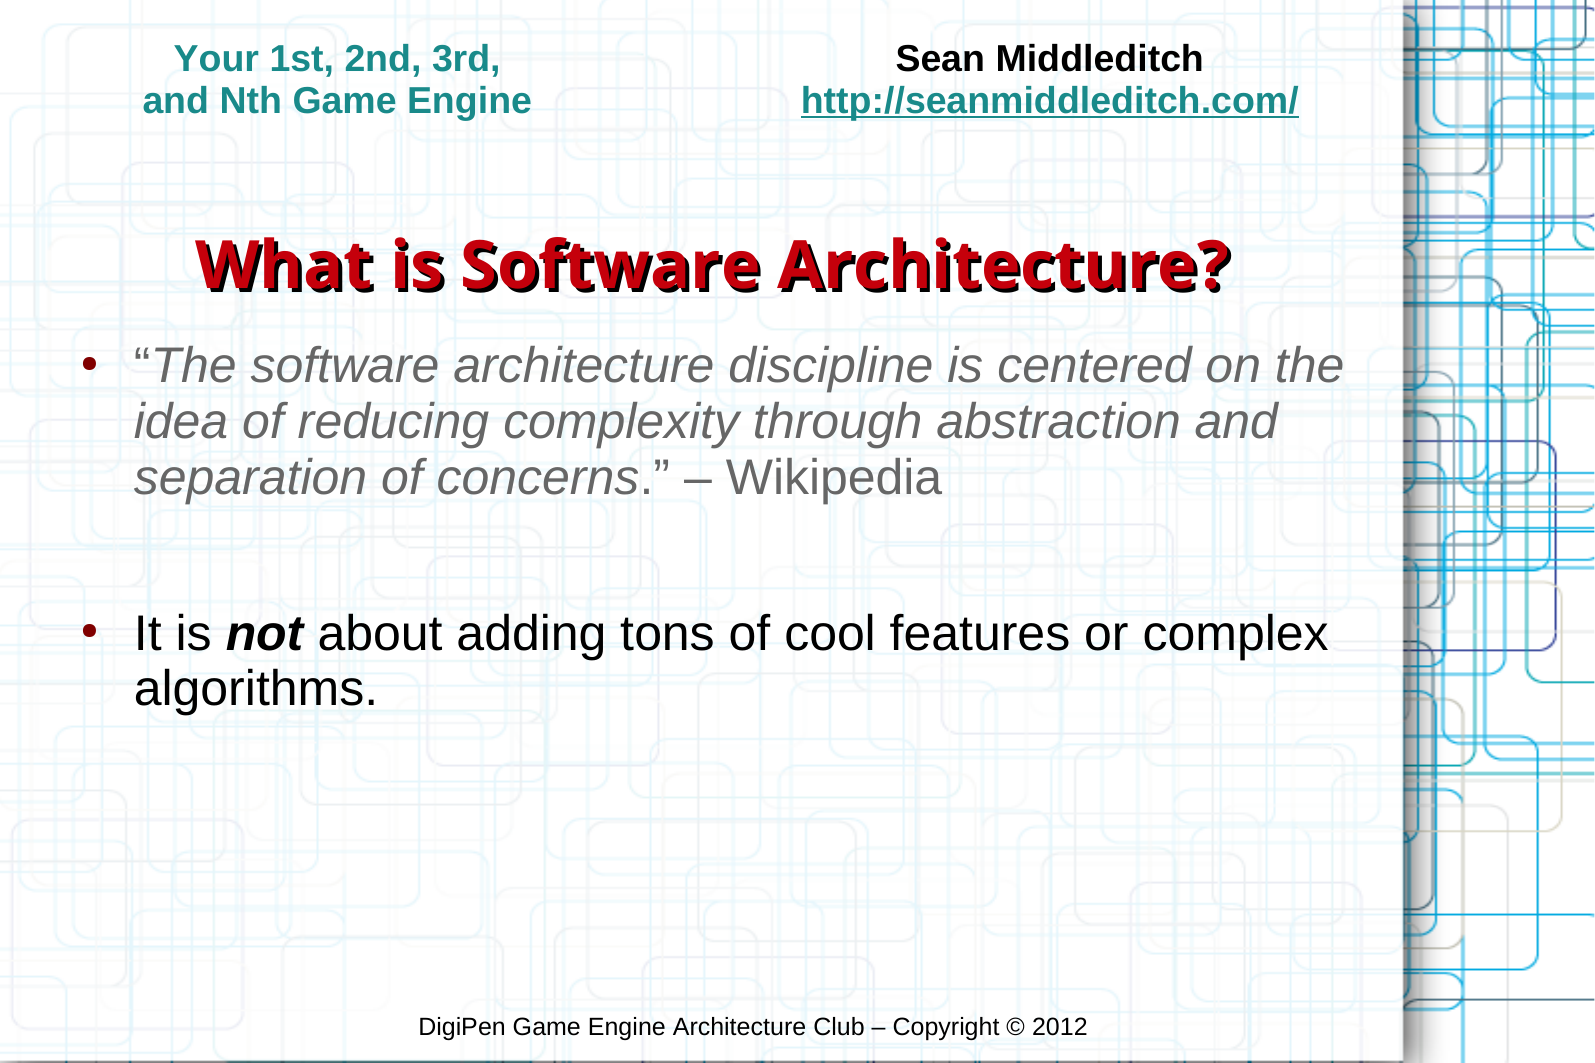

Your 1st, 2nd, 3rd,
and Nth Game Engine
Sean Middleditch
http://seanmiddleditch.com/
What is Software Architecture?
# “The software architecture discipline is centered on the idea of reducing complexity through abstraction and separation of concerns.” – Wikipedia
It is not about adding tons of cool features or complex algorithms.
DigiPen Game Engine Architecture Club – Copyright © 2012